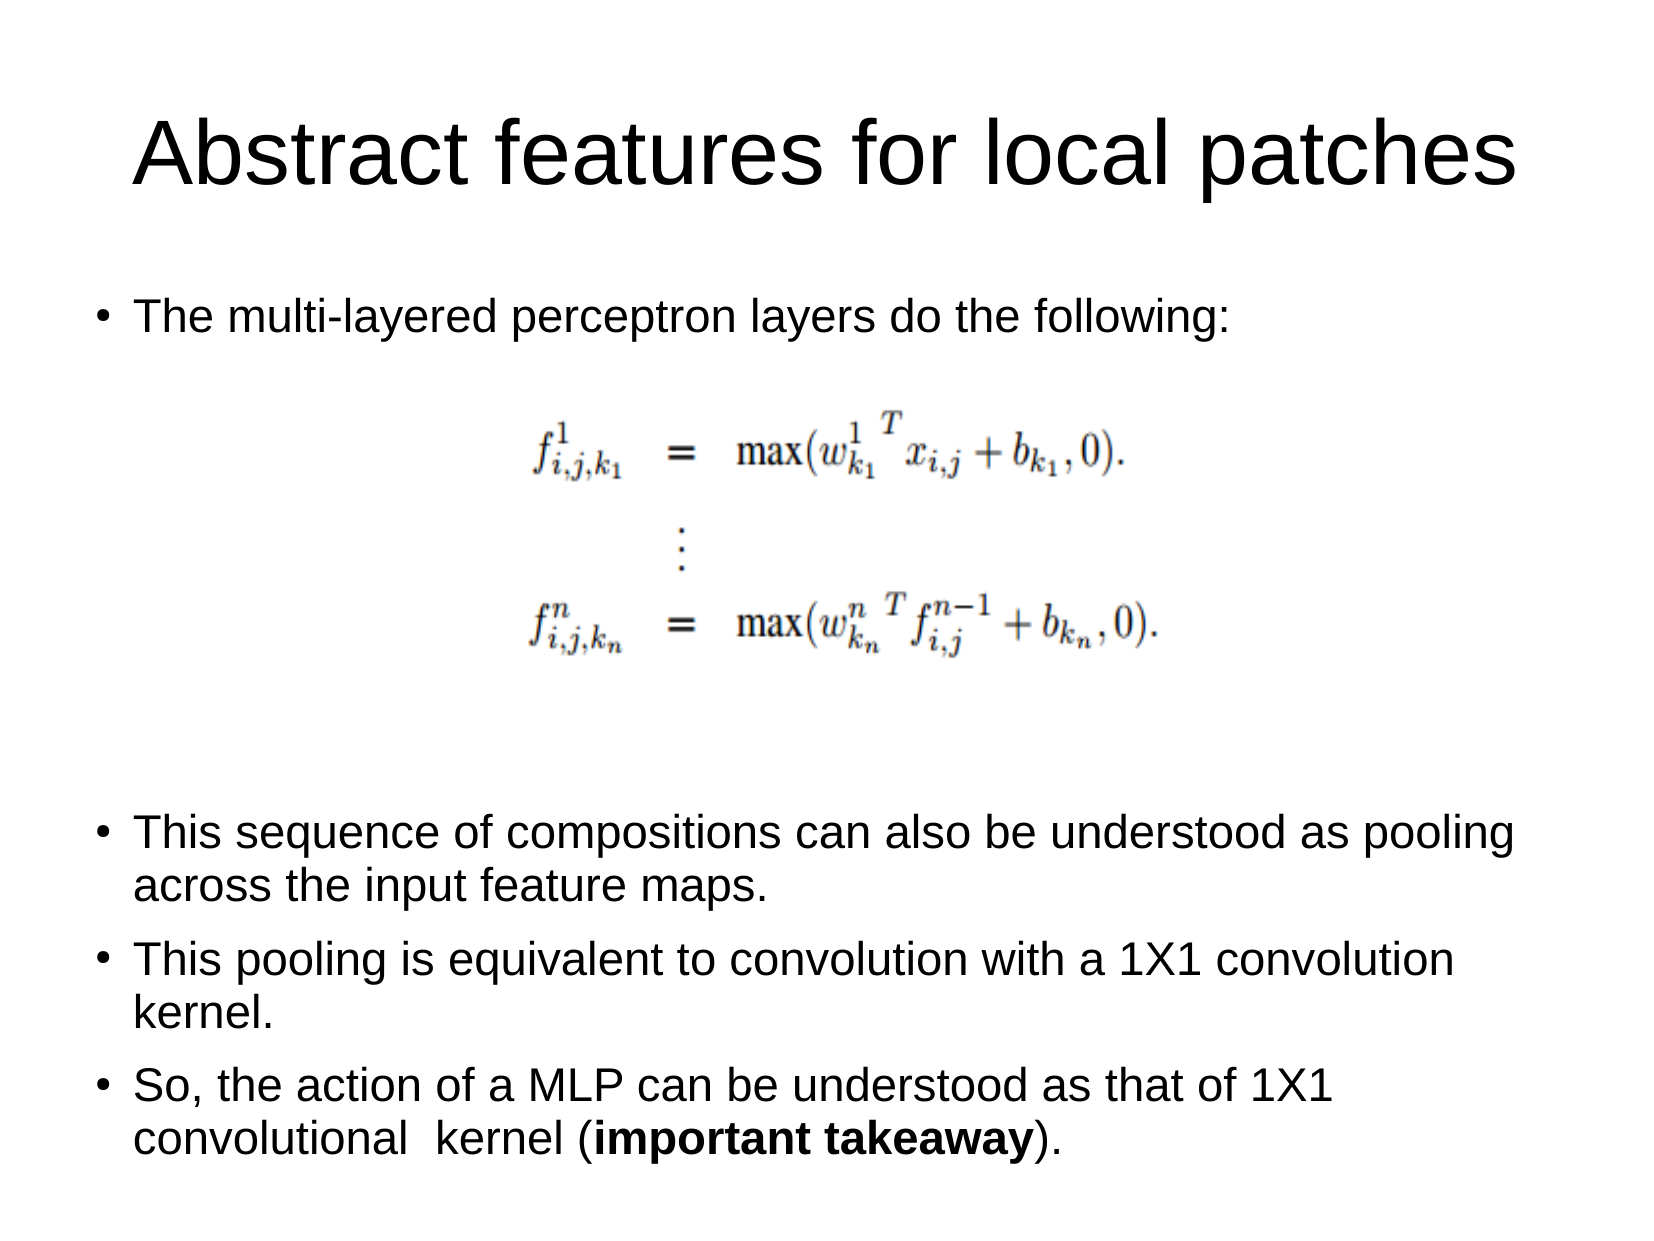

# Abstract features for local patches
The multi-layered perceptron layers do the following:
This sequence of compositions can also be understood as pooling across the input feature maps.
This pooling is equivalent to convolution with a 1X1 convolution kernel.
So, the action of a MLP can be understood as that of 1X1 convolutional kernel (important takeaway).